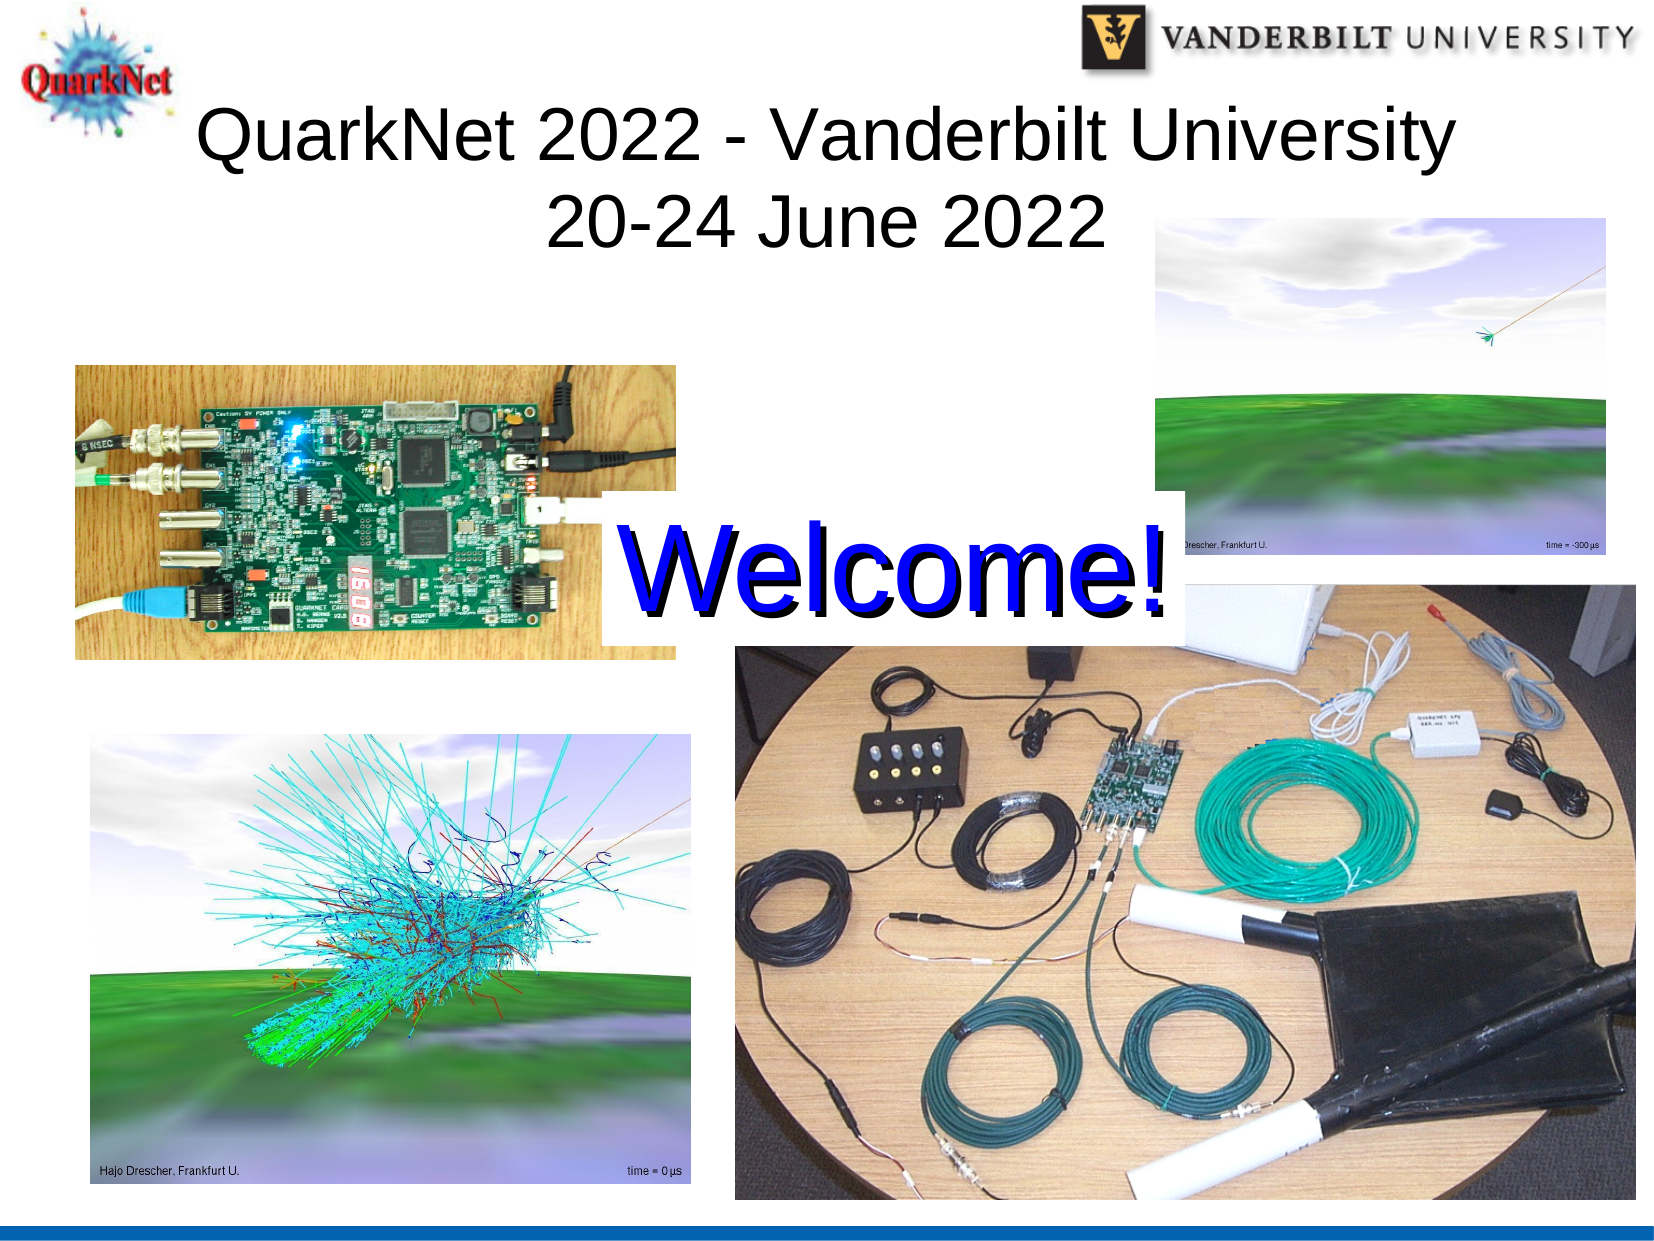

# QuarkNet 2022 - Vanderbilt University 20-24 June 2022
Welcome!